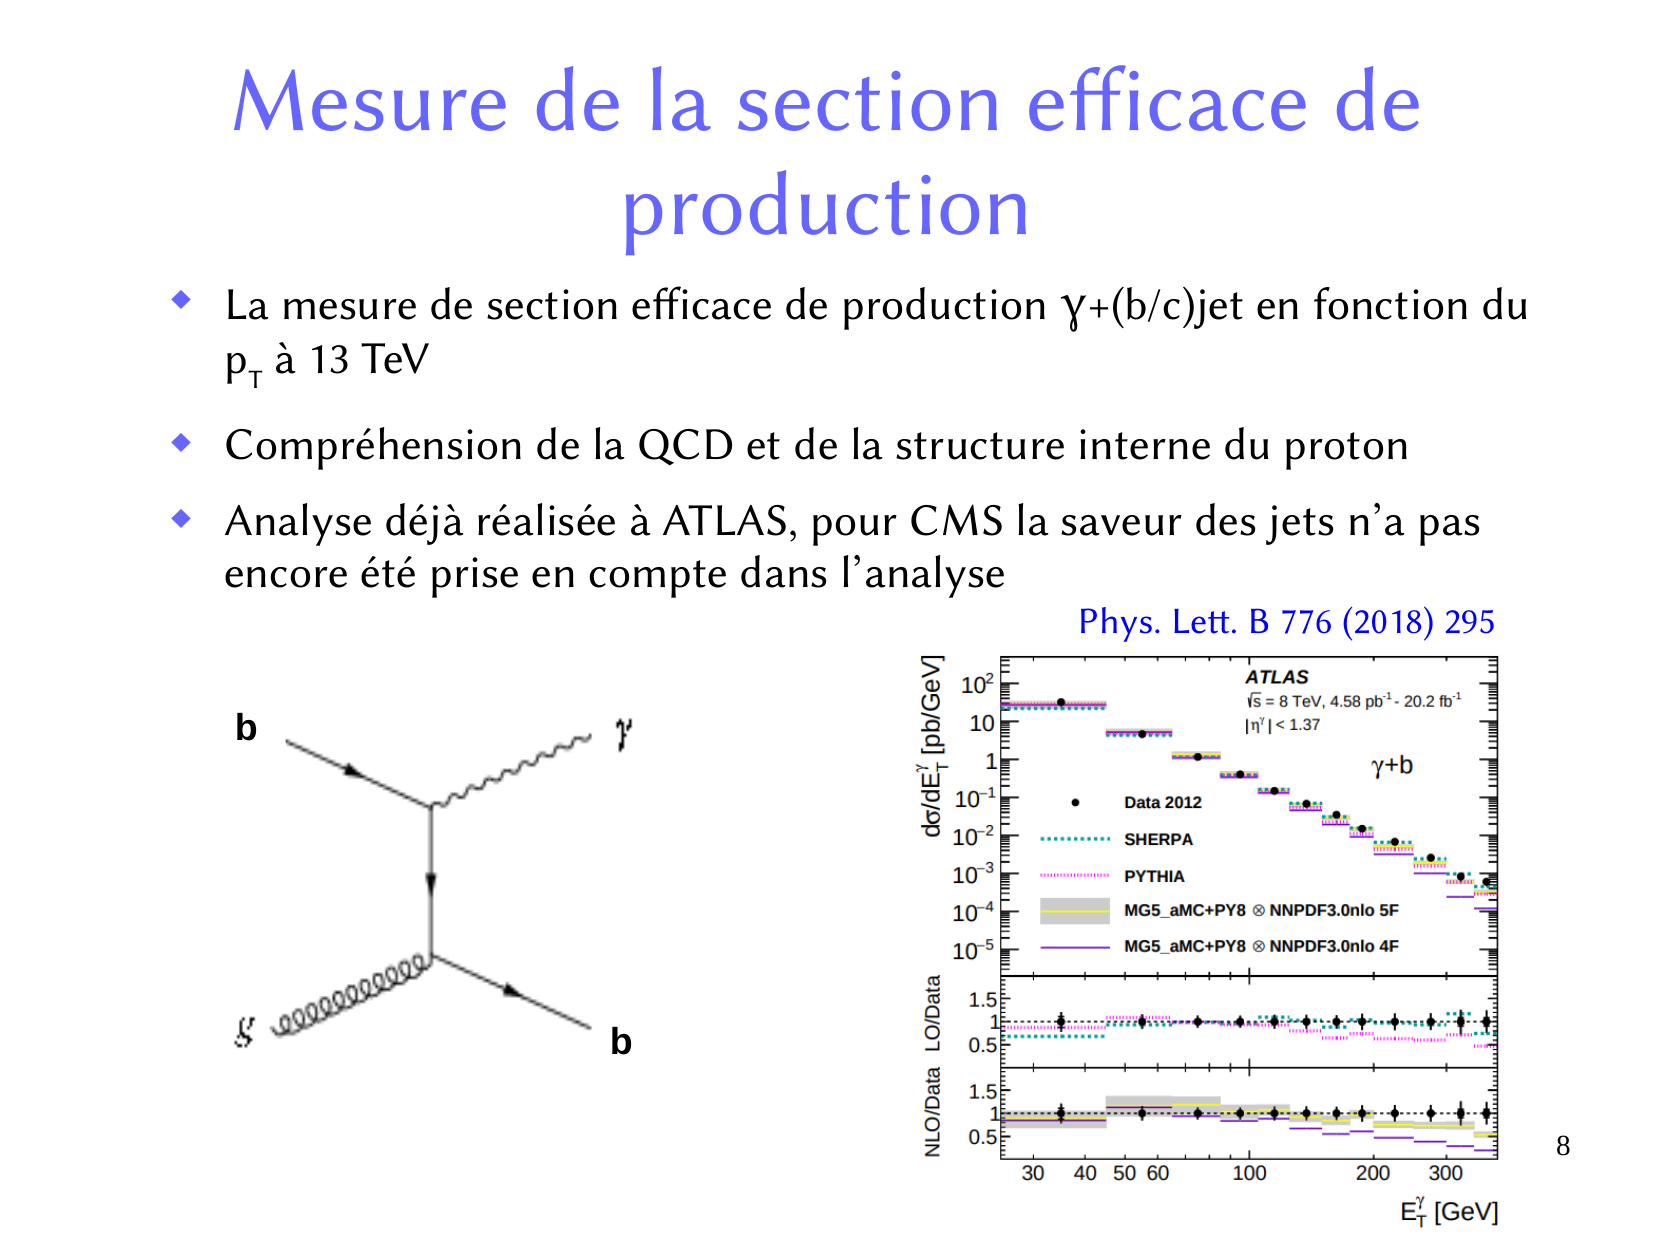

# Mesure de la section efficace de production
La mesure de section efficace de production γ+(b/c)jet en fonction du pT à 13 TeV
Compréhension de la QCD et de la structure interne du proton
Analyse déjà réalisée à ATLAS, pour CMS la saveur des jets n’a pas encore été prise en compte dans l’analyse
Phys. Lett. B 776 (2018) 295
b
b
8